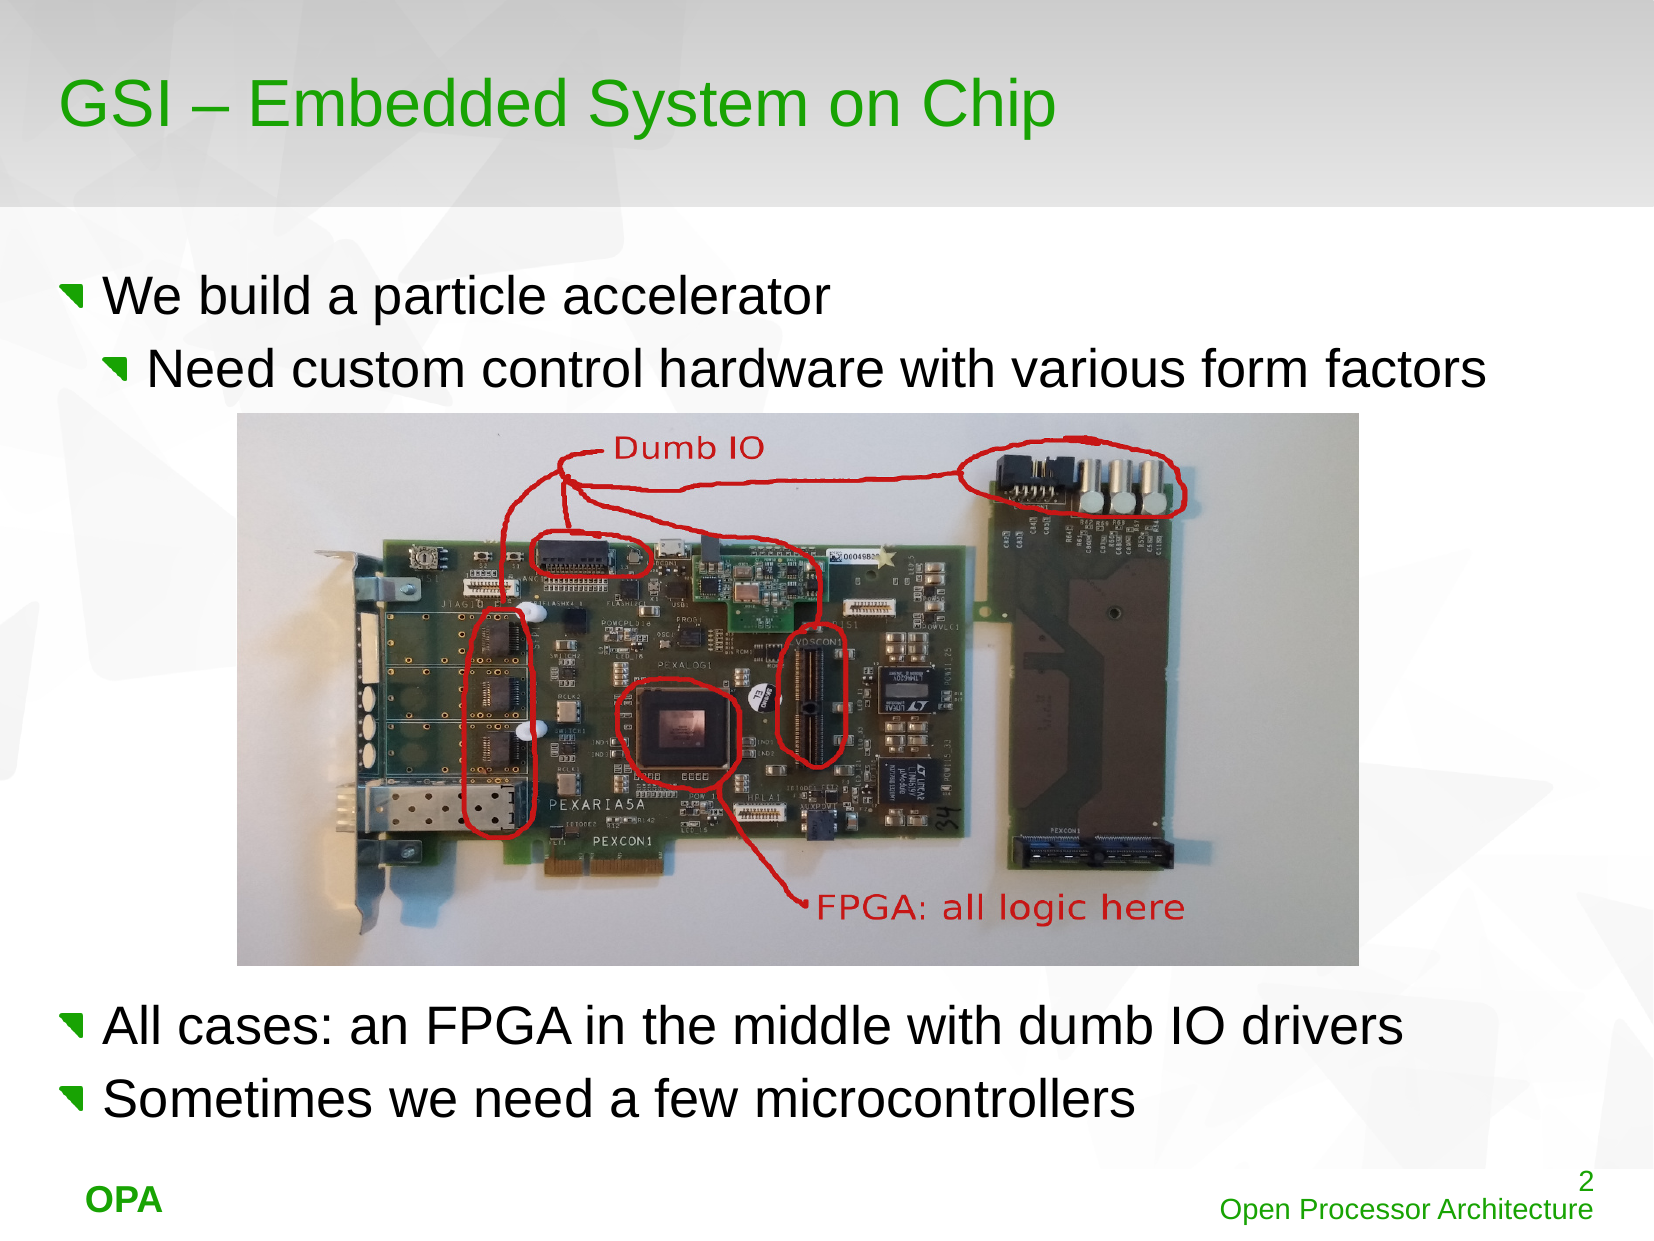

# GSI – Embedded System on Chip
We build a particle accelerator
Need custom control hardware with various form factors
All cases: an FPGA in the middle with dumb IO drivers
Sometimes we need a few microcontrollers
2
Open Processor Architecture